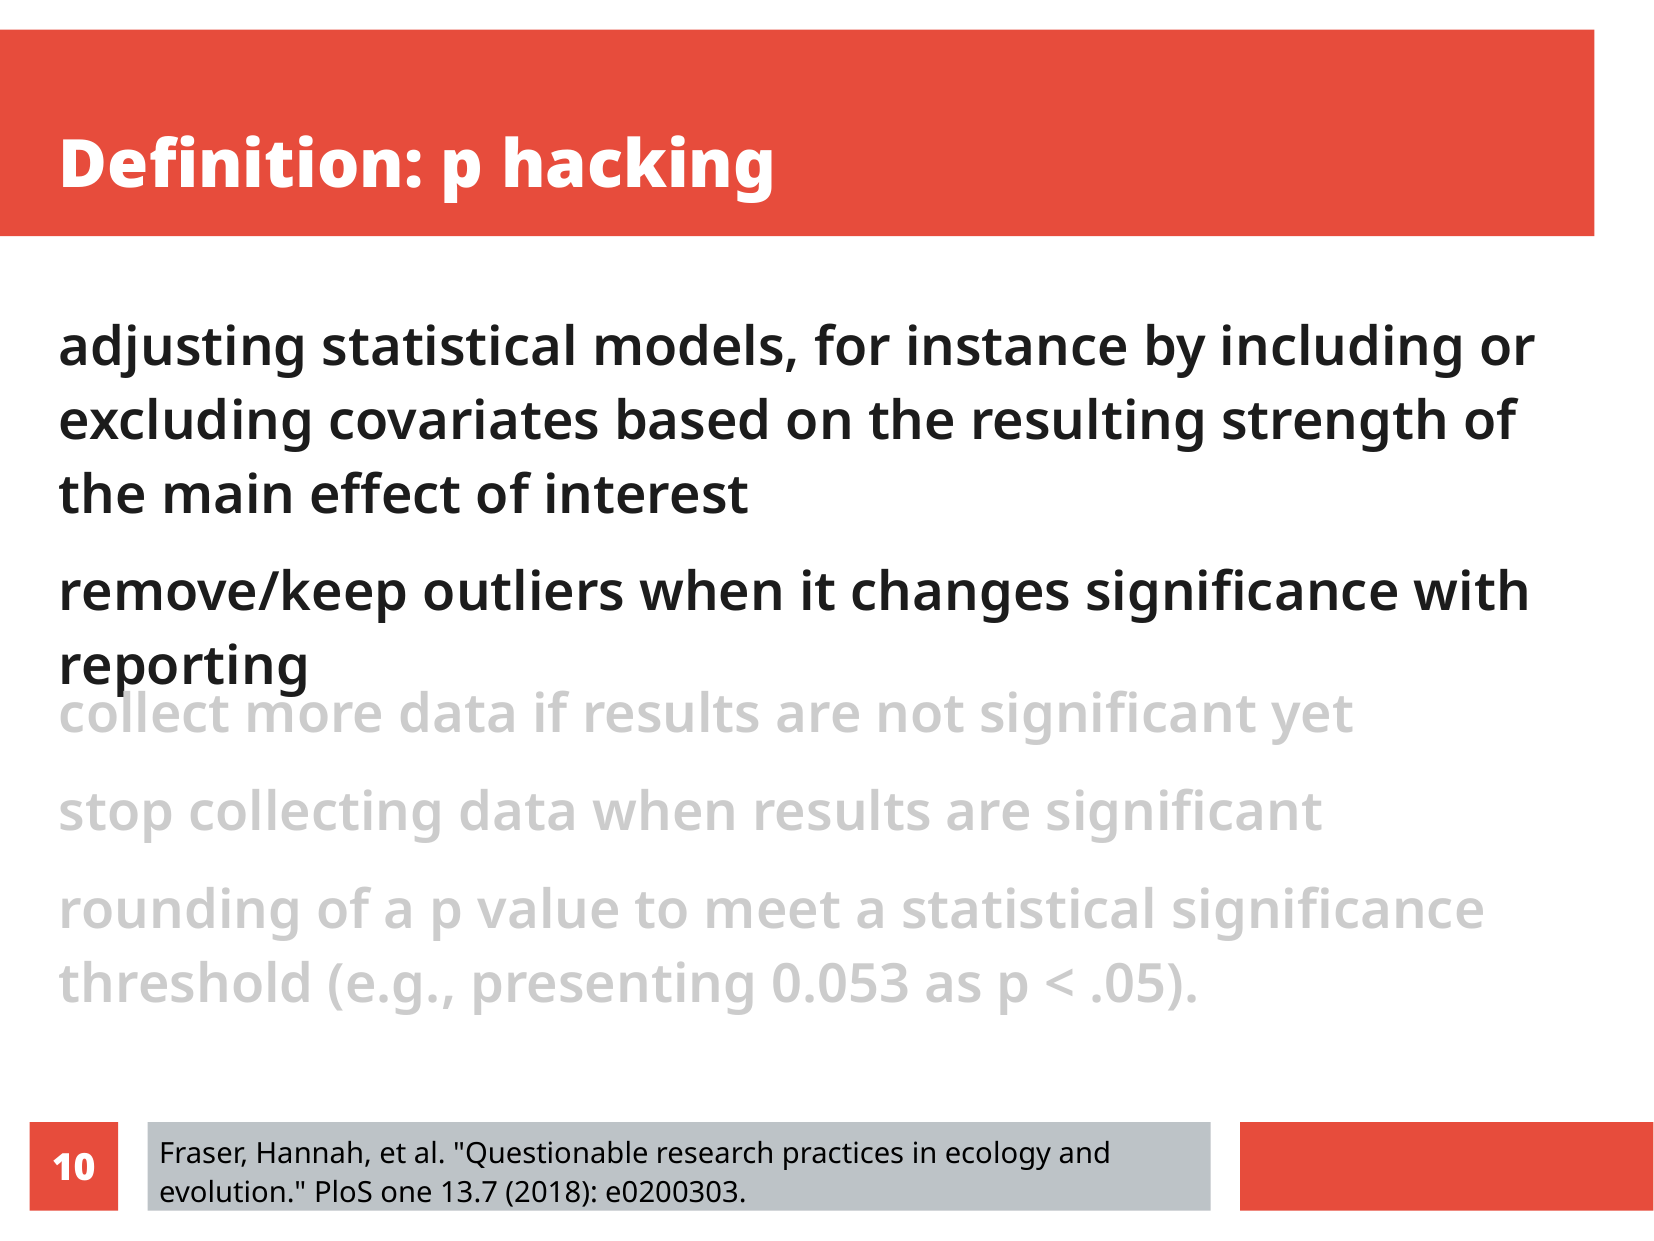

# Definition: p hacking
adjusting statistical models, for instance by including or excluding covariates based on the resulting strength of the main effect of interest
remove/keep outliers when it changes significance with reporting
collect more data if results are not significant yet
stop collecting data when results are significant
rounding of a p value to meet a statistical significance threshold (e.g., presenting 0.053 as p < .05).
10
Fraser, Hannah, et al. "Questionable research practices in ecology and evolution." PloS one 13.7 (2018): e0200303.